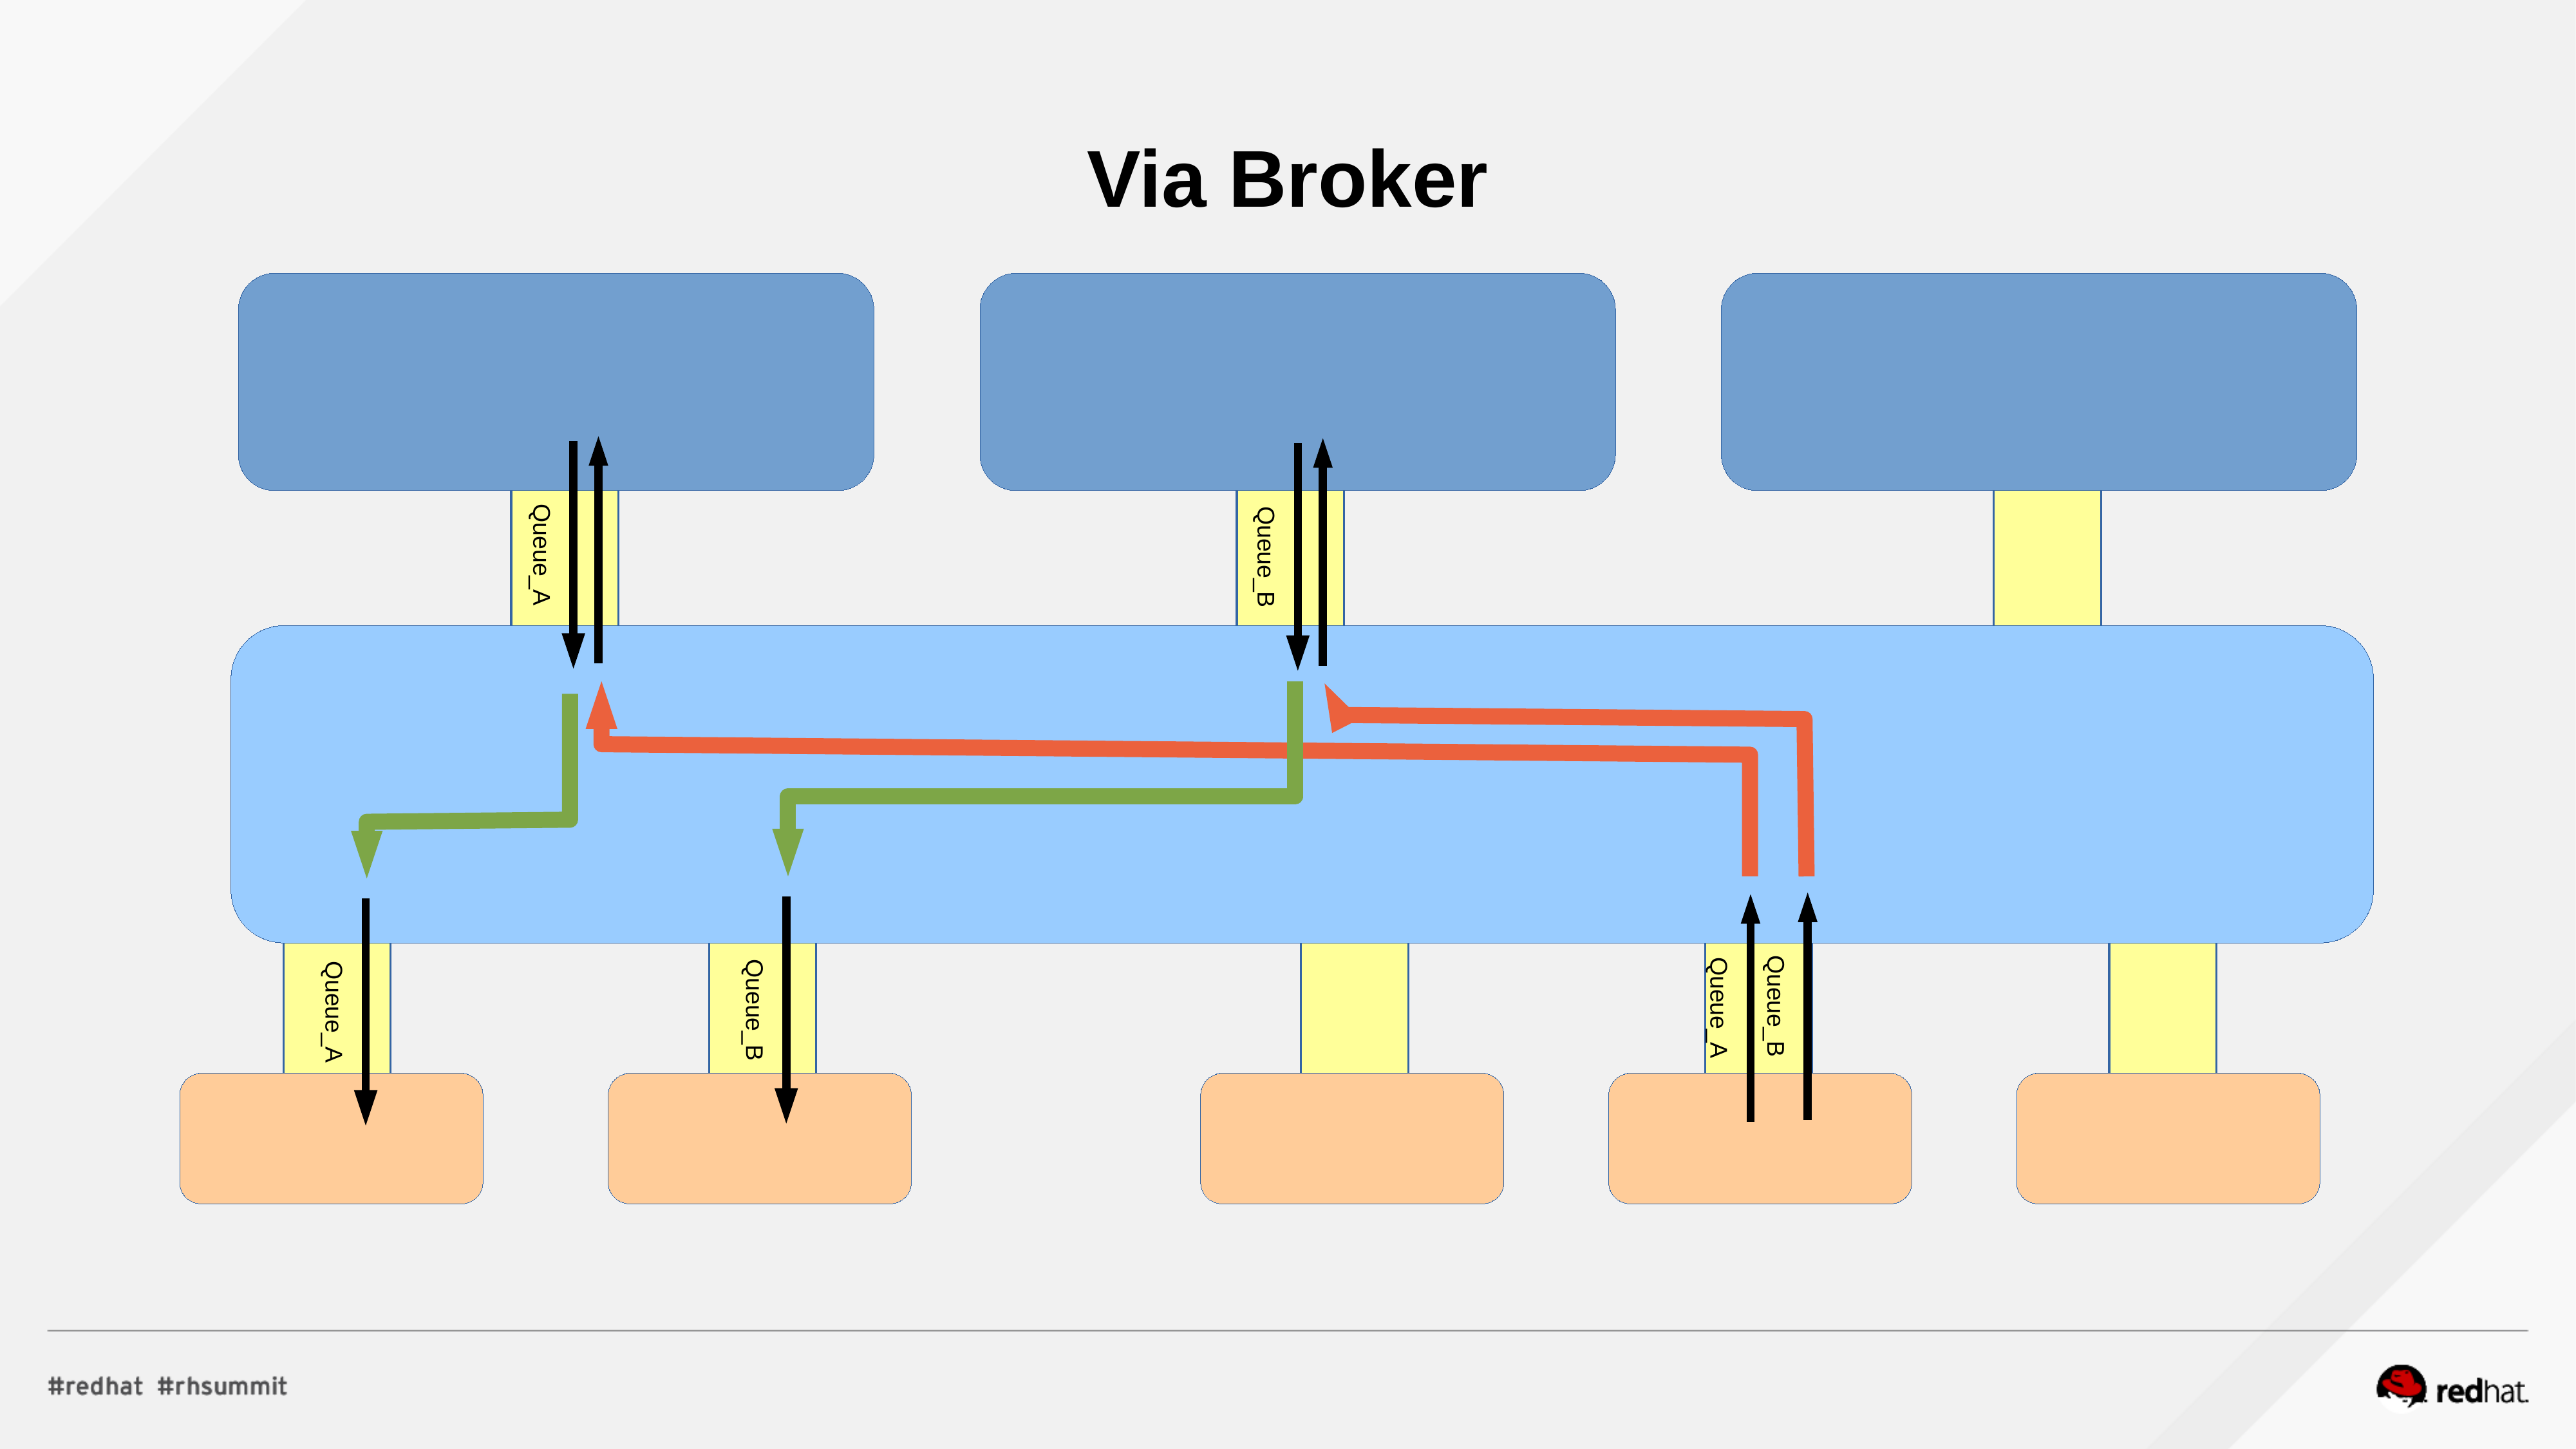

# Via Broker
Queue_A
Queue_B
Queue_B
Queue_A
Queue_B
Queue_A
Client